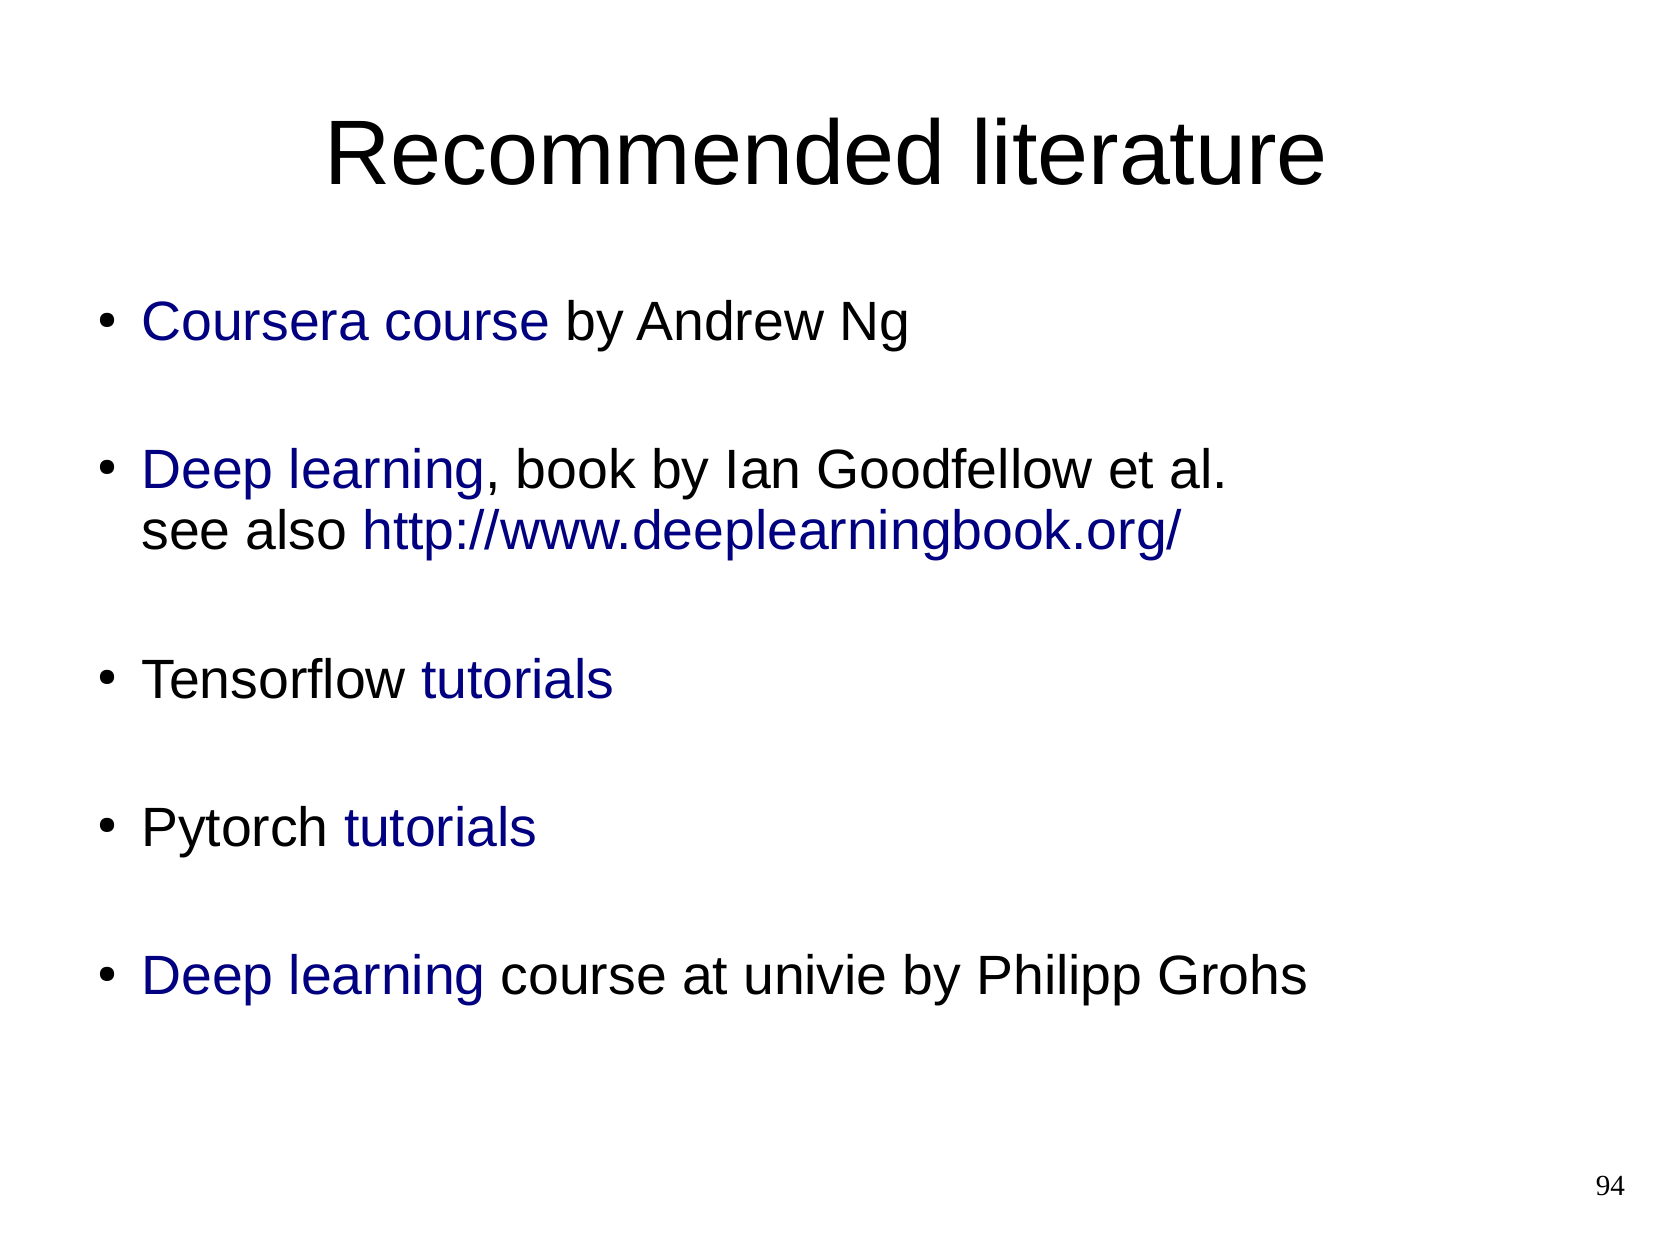

# Recommended literature
Coursera course by Andrew Ng
Deep learning, book by Ian Goodfellow et al.
see also http://www.deeplearningbook.org/
Tensorflow tutorials
Pytorch tutorials
Deep learning course at univie by Philipp Grohs
94